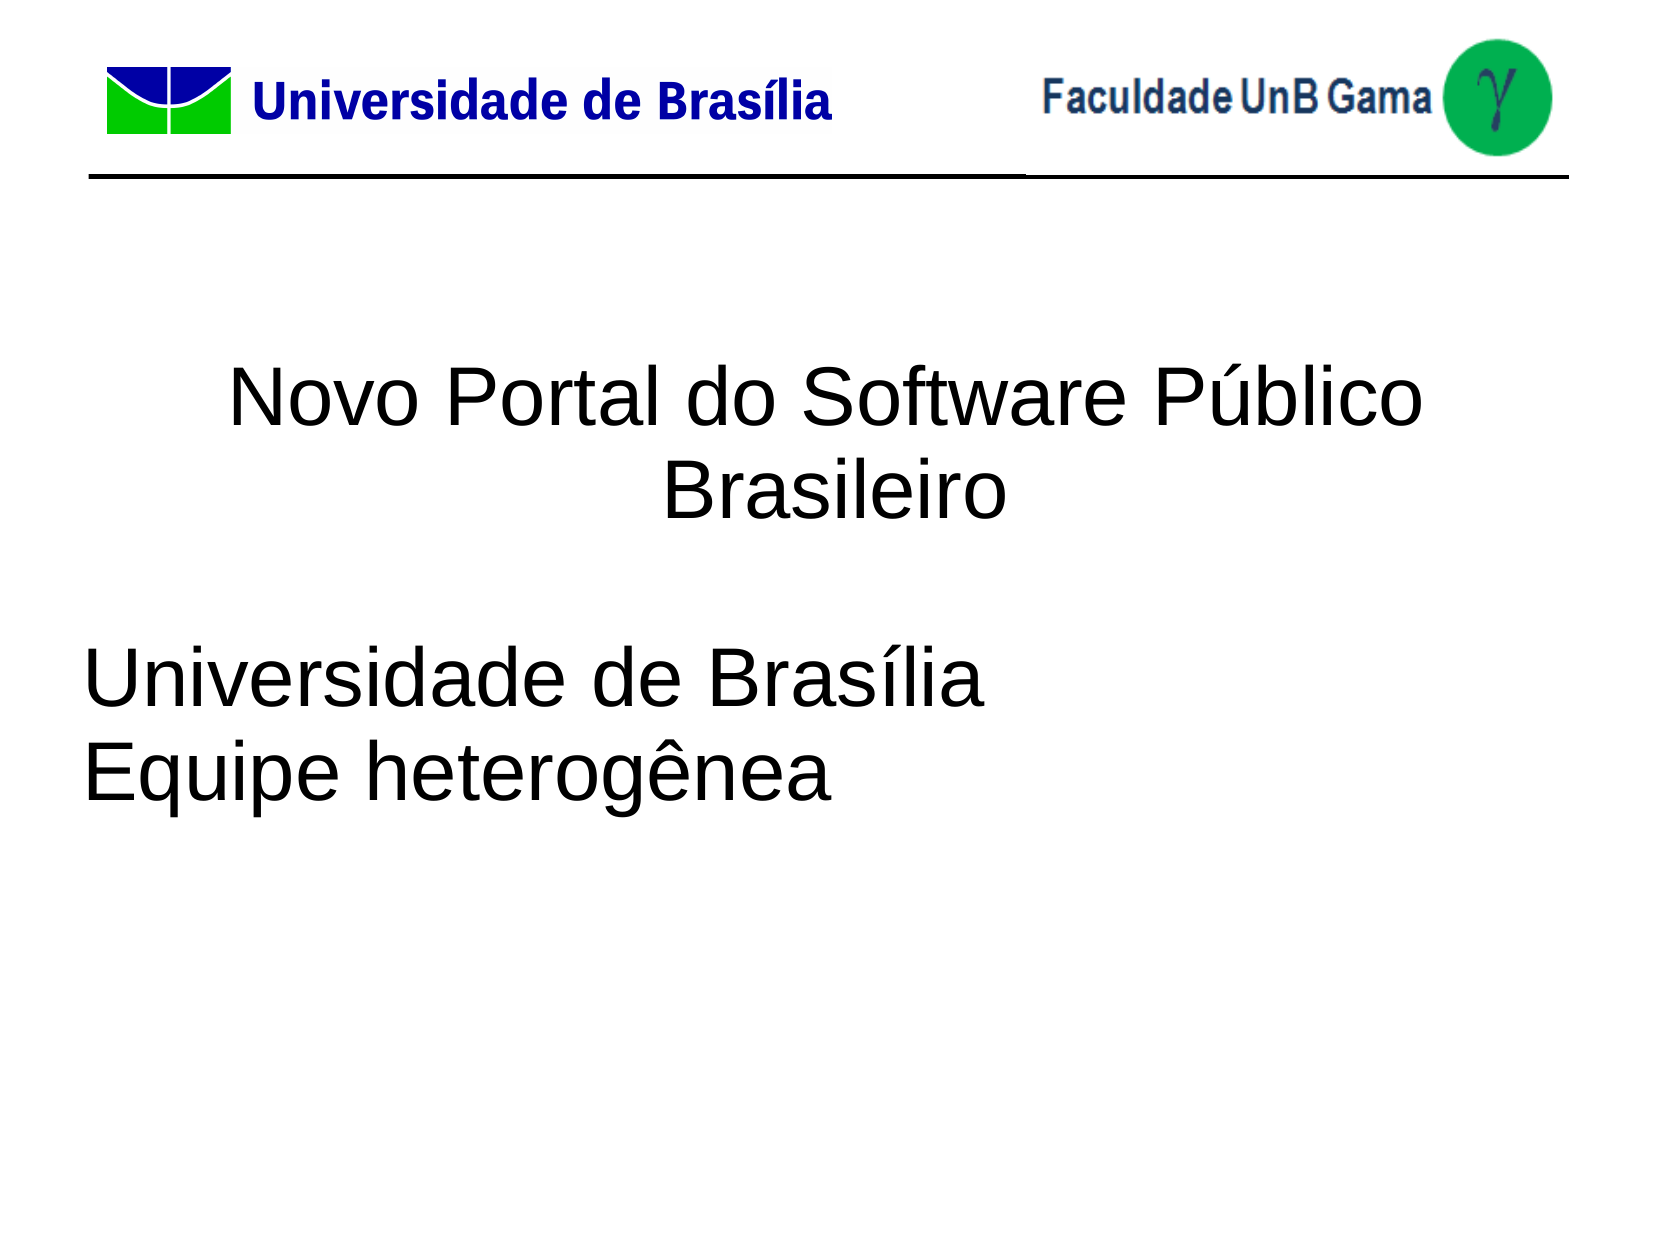

#
Novo Portal do Software Público Brasileiro
Universidade de Brasília
Equipe heterogênea